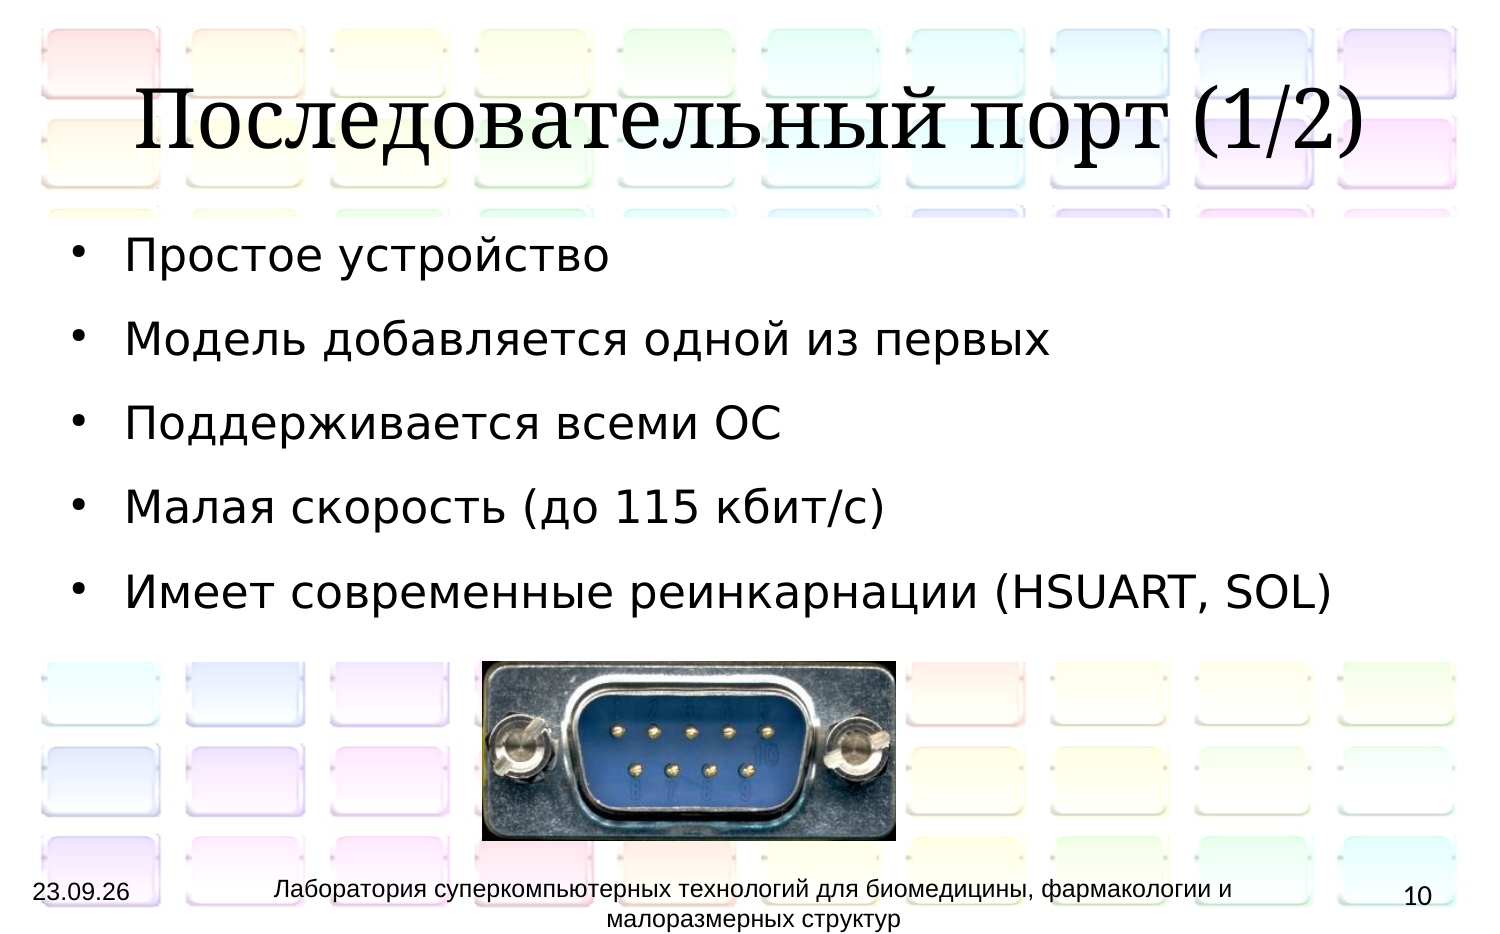

# Последовательный порт (1/2)
Простое устройство
Модель добавляется одной из первых
Поддерживается всеми ОС
Малая скорость (до 115 кбит/с)
Имеет современные реинкарнации (HSUART, SOL)
Лаборатория суперкомпьютерных технологий для биомедицины, фармакологии и малоразмерных структур